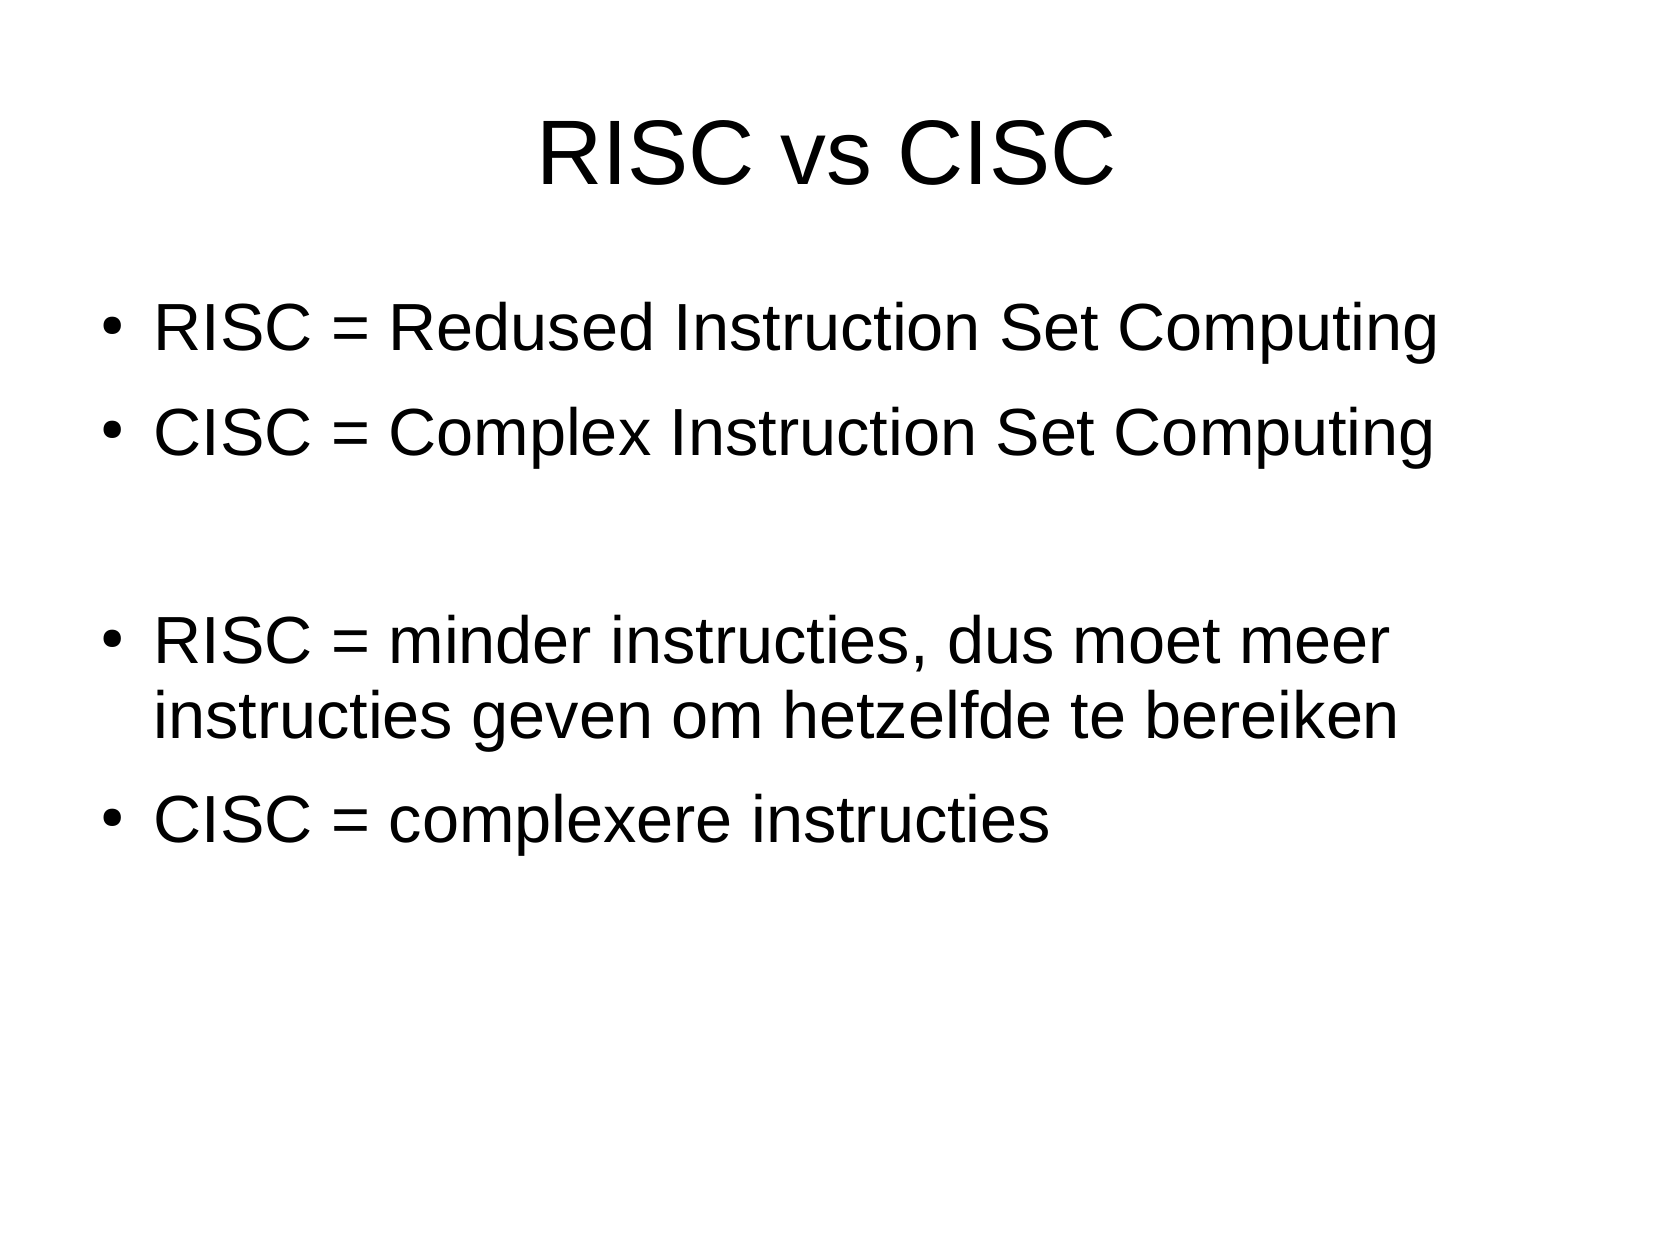

# RISC vs CISC
RISC = Redused Instruction Set Computing
CISC = Complex Instruction Set Computing
RISC = minder instructies, dus moet meer instructies geven om hetzelfde te bereiken
CISC = complexere instructies